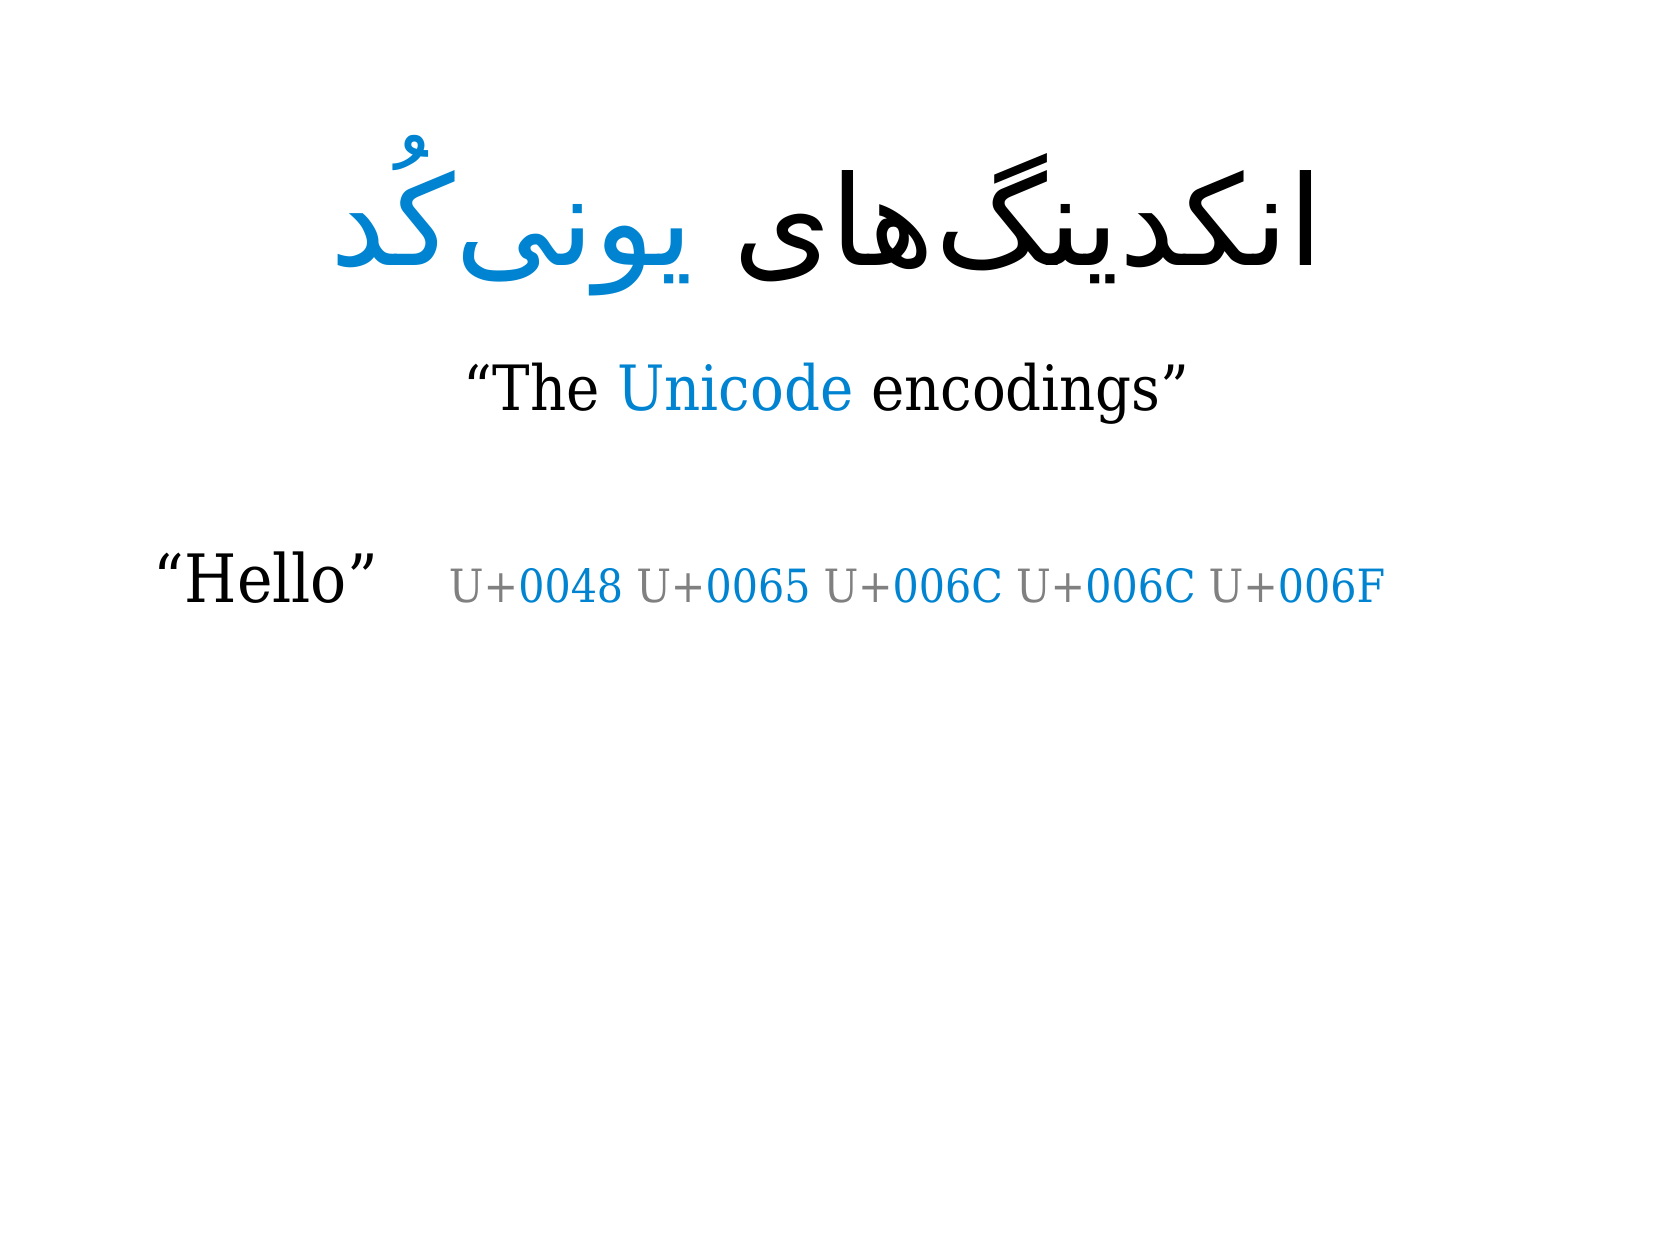

انکدینگ‌های یونی‌کُد
“The Unicode encodings”
# “Hello”	U+0048 U+0065 U+006C U+006C U+006F